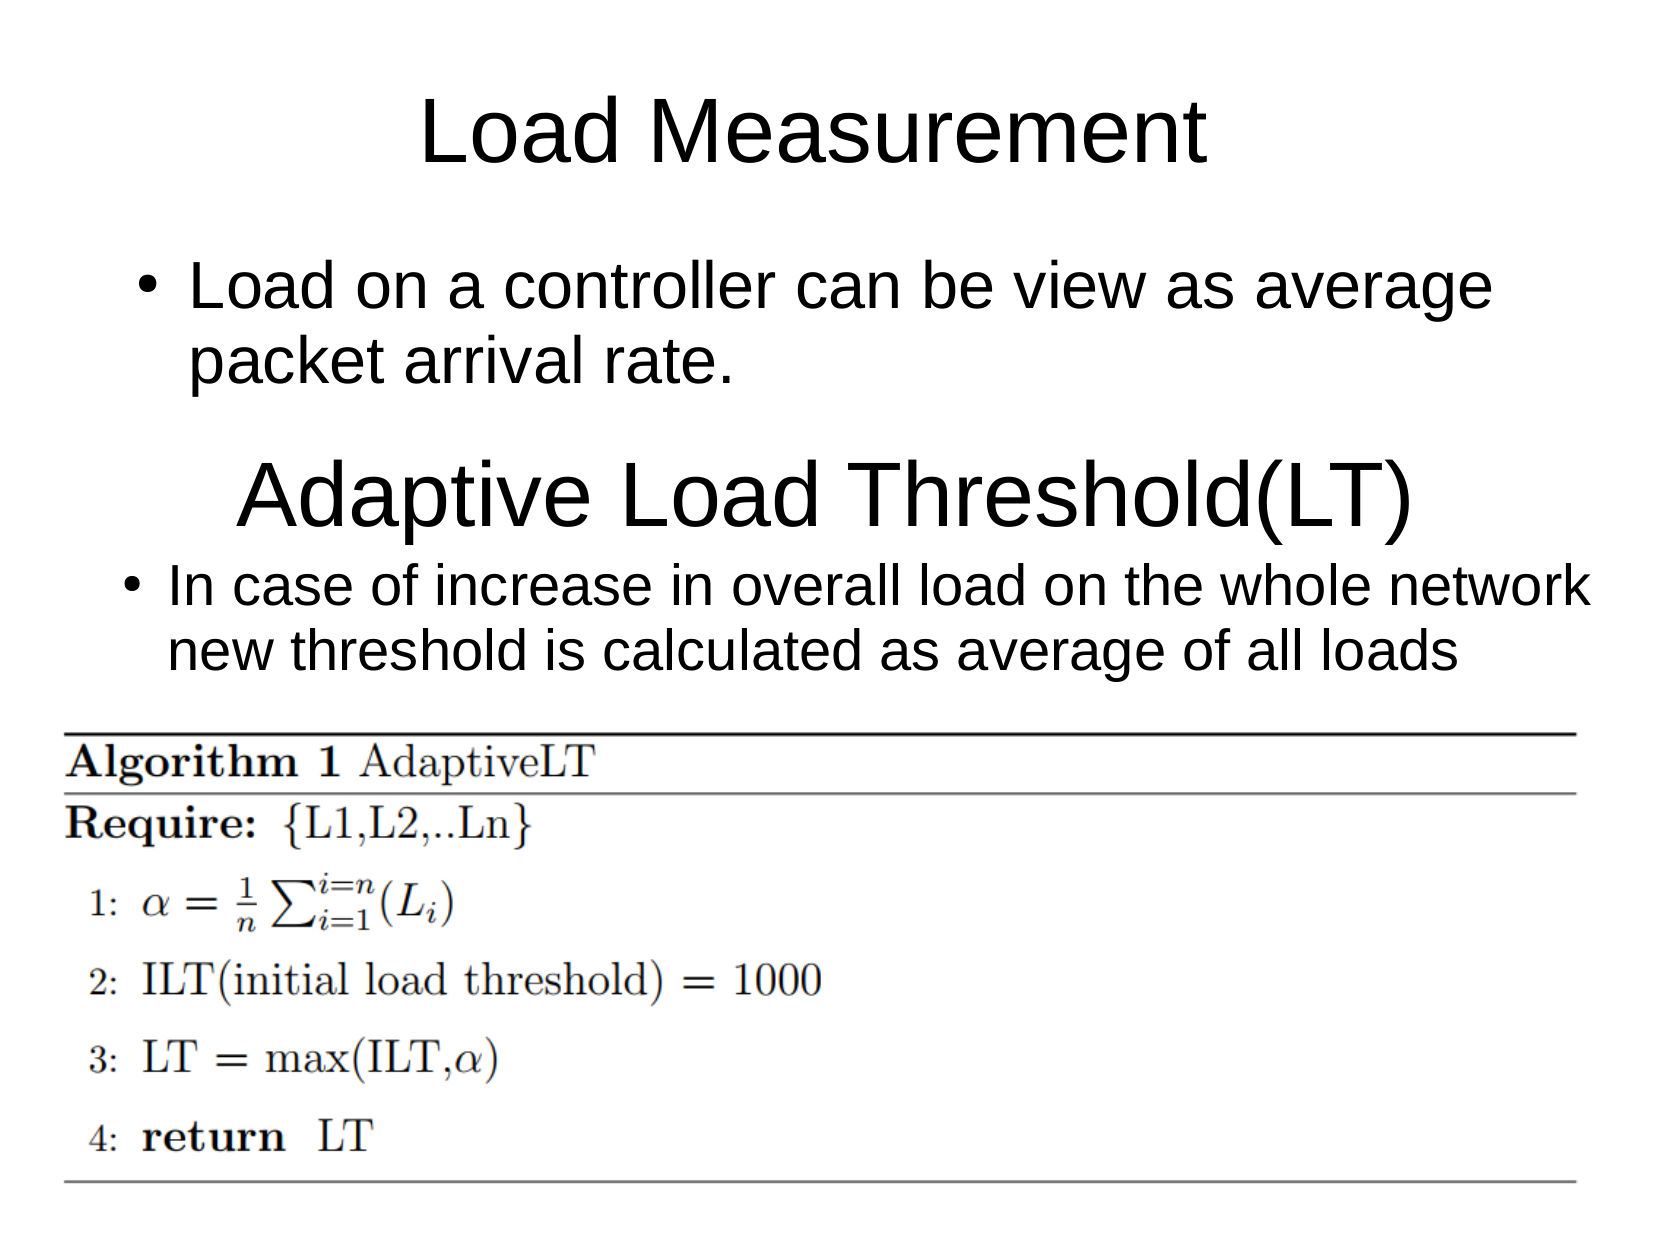

# Load Measurement
Load on a controller can be view as average packet arrival rate.
Adaptive Load Threshold(LT)
In case of increase in overall load on the whole network new threshold is calculated as average of all loads